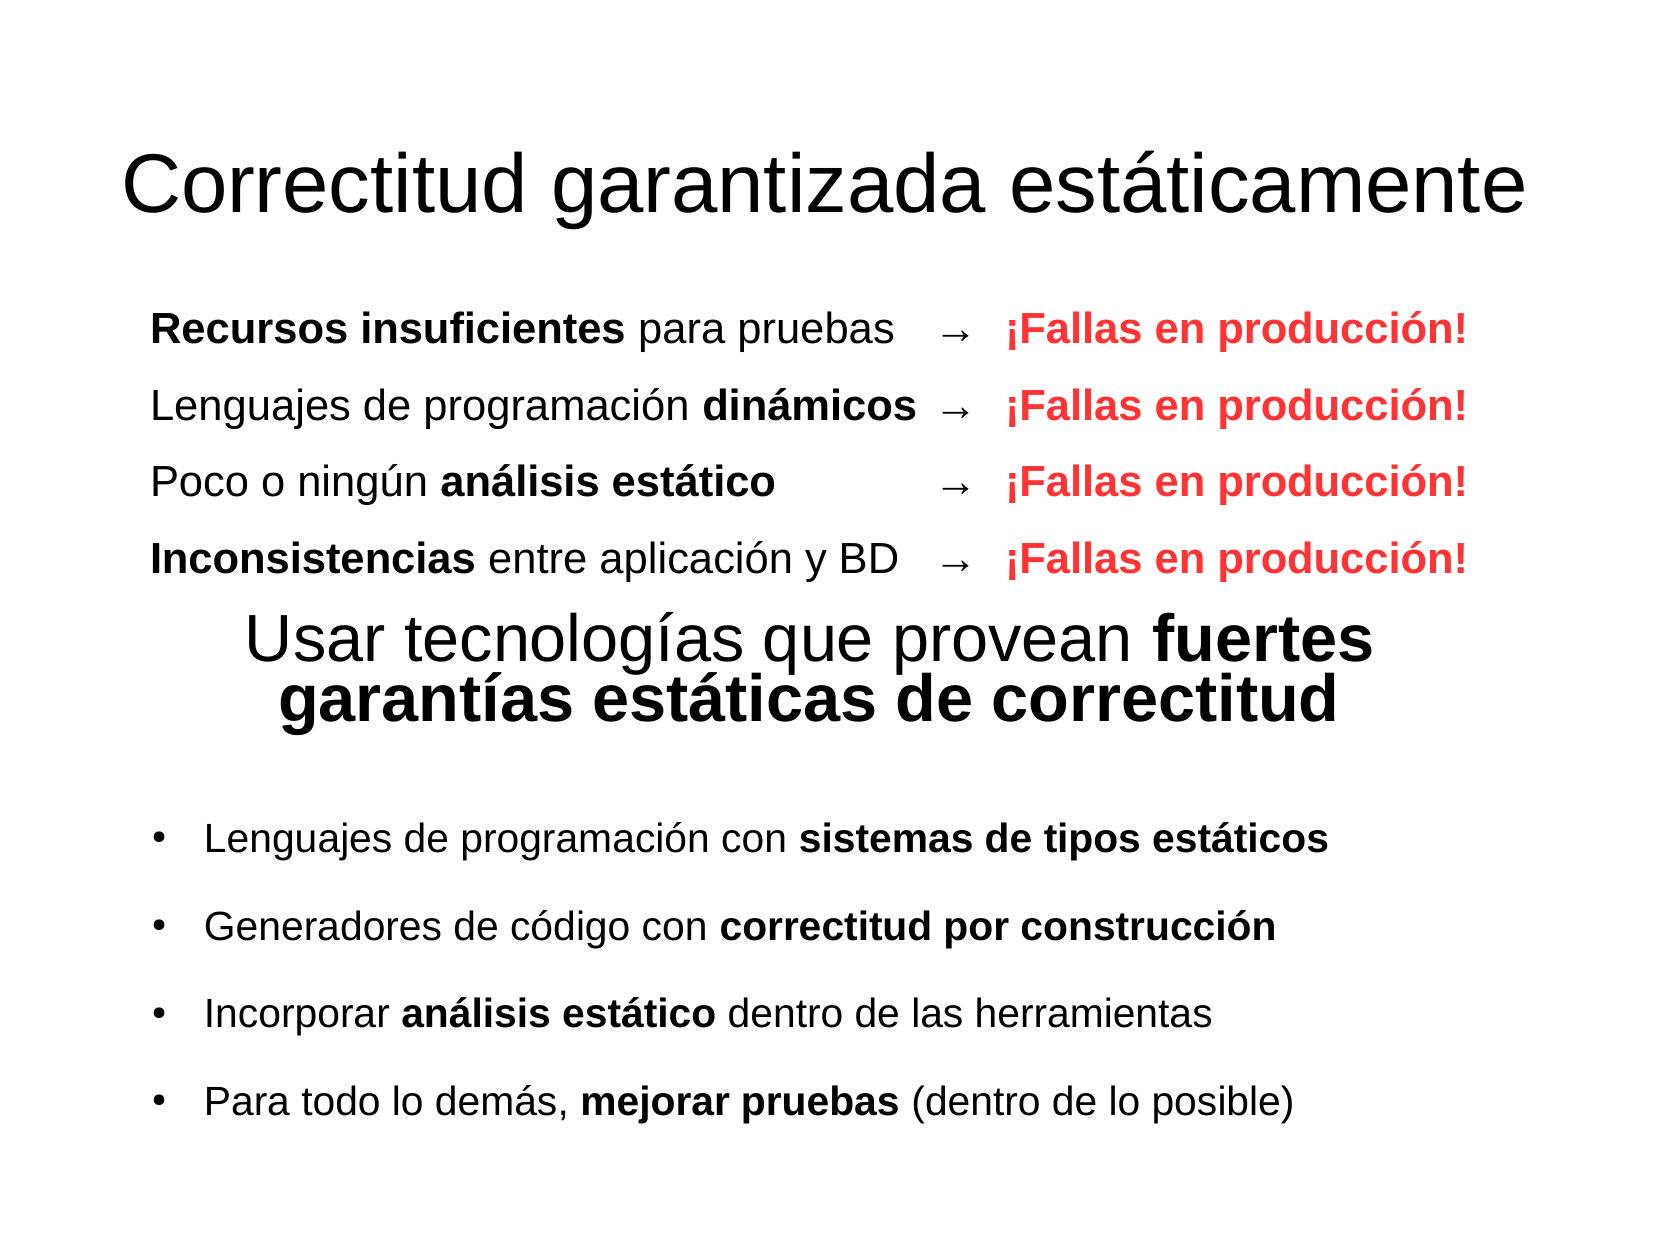

# Correctitud garantizada estáticamente
Recursos insuficientes para pruebas		→	¡Fallas en producción!
Lenguajes de programación dinámicos	→	¡Fallas en producción!
Poco o ningún análisis estático	 		→	¡Fallas en producción!
Inconsistencias entre aplicación y BD	→	¡Fallas en producción!
Usar tecnologías que provean fuertes garantías estáticas de correctitud
Lenguajes de programación con sistemas de tipos estáticos
Generadores de código con correctitud por construcción
Incorporar análisis estático dentro de las herramientas
Para todo lo demás, mejorar pruebas (dentro de lo posible)